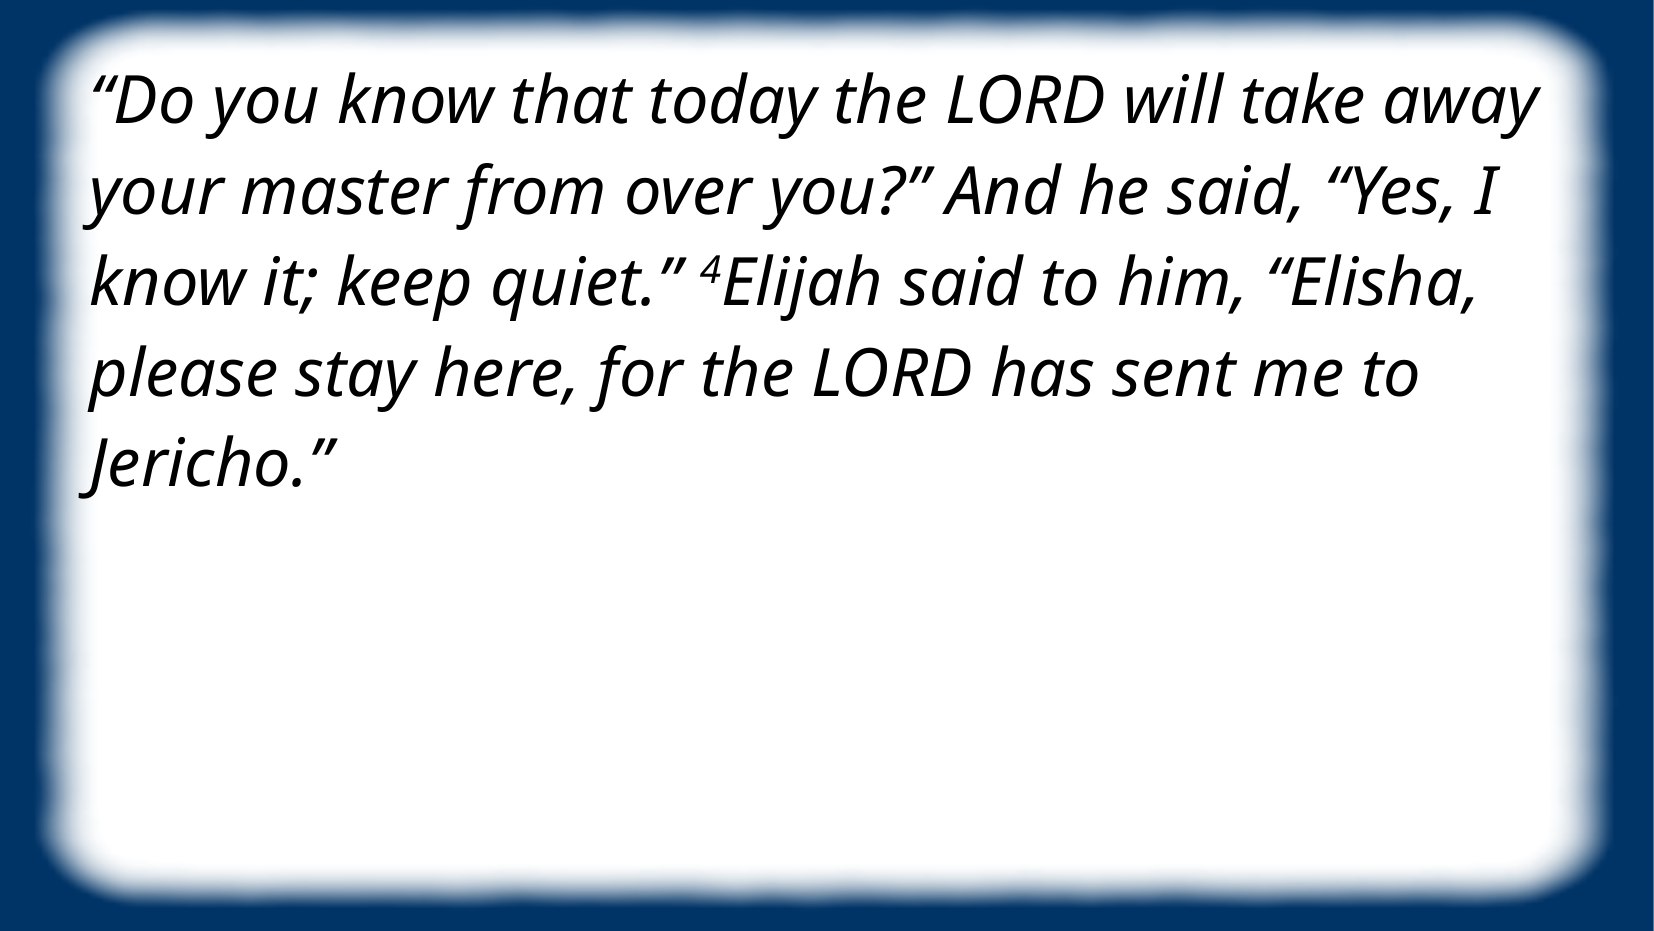

“Do you know that today the LORD will take away your master from over you?” And he said, “Yes, I know it; keep quiet.” 4Elijah said to him, “Elisha, please stay here, for the LORD has sent me to Jericho.”